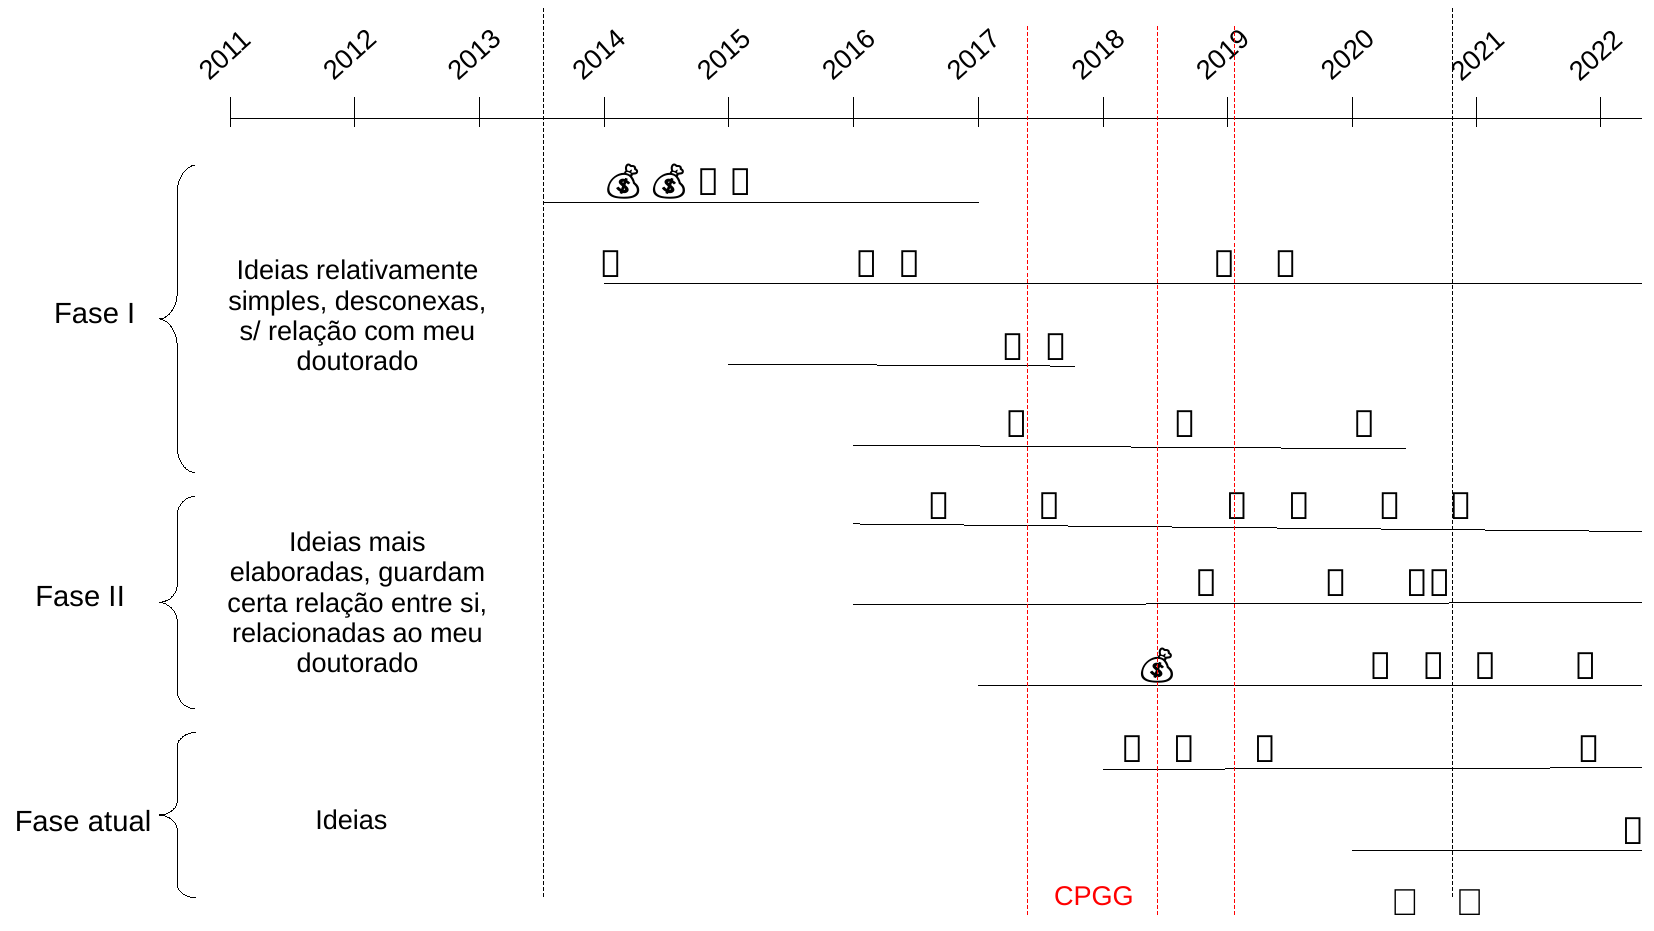

2011
2012
2013
2014
2015
2016
2017
2018
2019
2020
2021
2022
💰 💰 🤓 📃
🍻 🤓 📃 📃 📃
Ideias relativamente simples, desconexas, s/ relação com meu doutorado
Fase I
 🤓 📃
 🤓 🤓 📃
 🤓 📃 🤓 🍻 📃 🤓
Ideias mais elaboradas, guardam certa relação entre si, relacionadas ao meu doutorado
 🍻 🤓 📃🤓
Fase II
 💰 🤓 📃 🤓 🤓
 🍻 💰 🤓 🤓
Ideias
Fase atual
 🤓
CPGG
📃
🤓